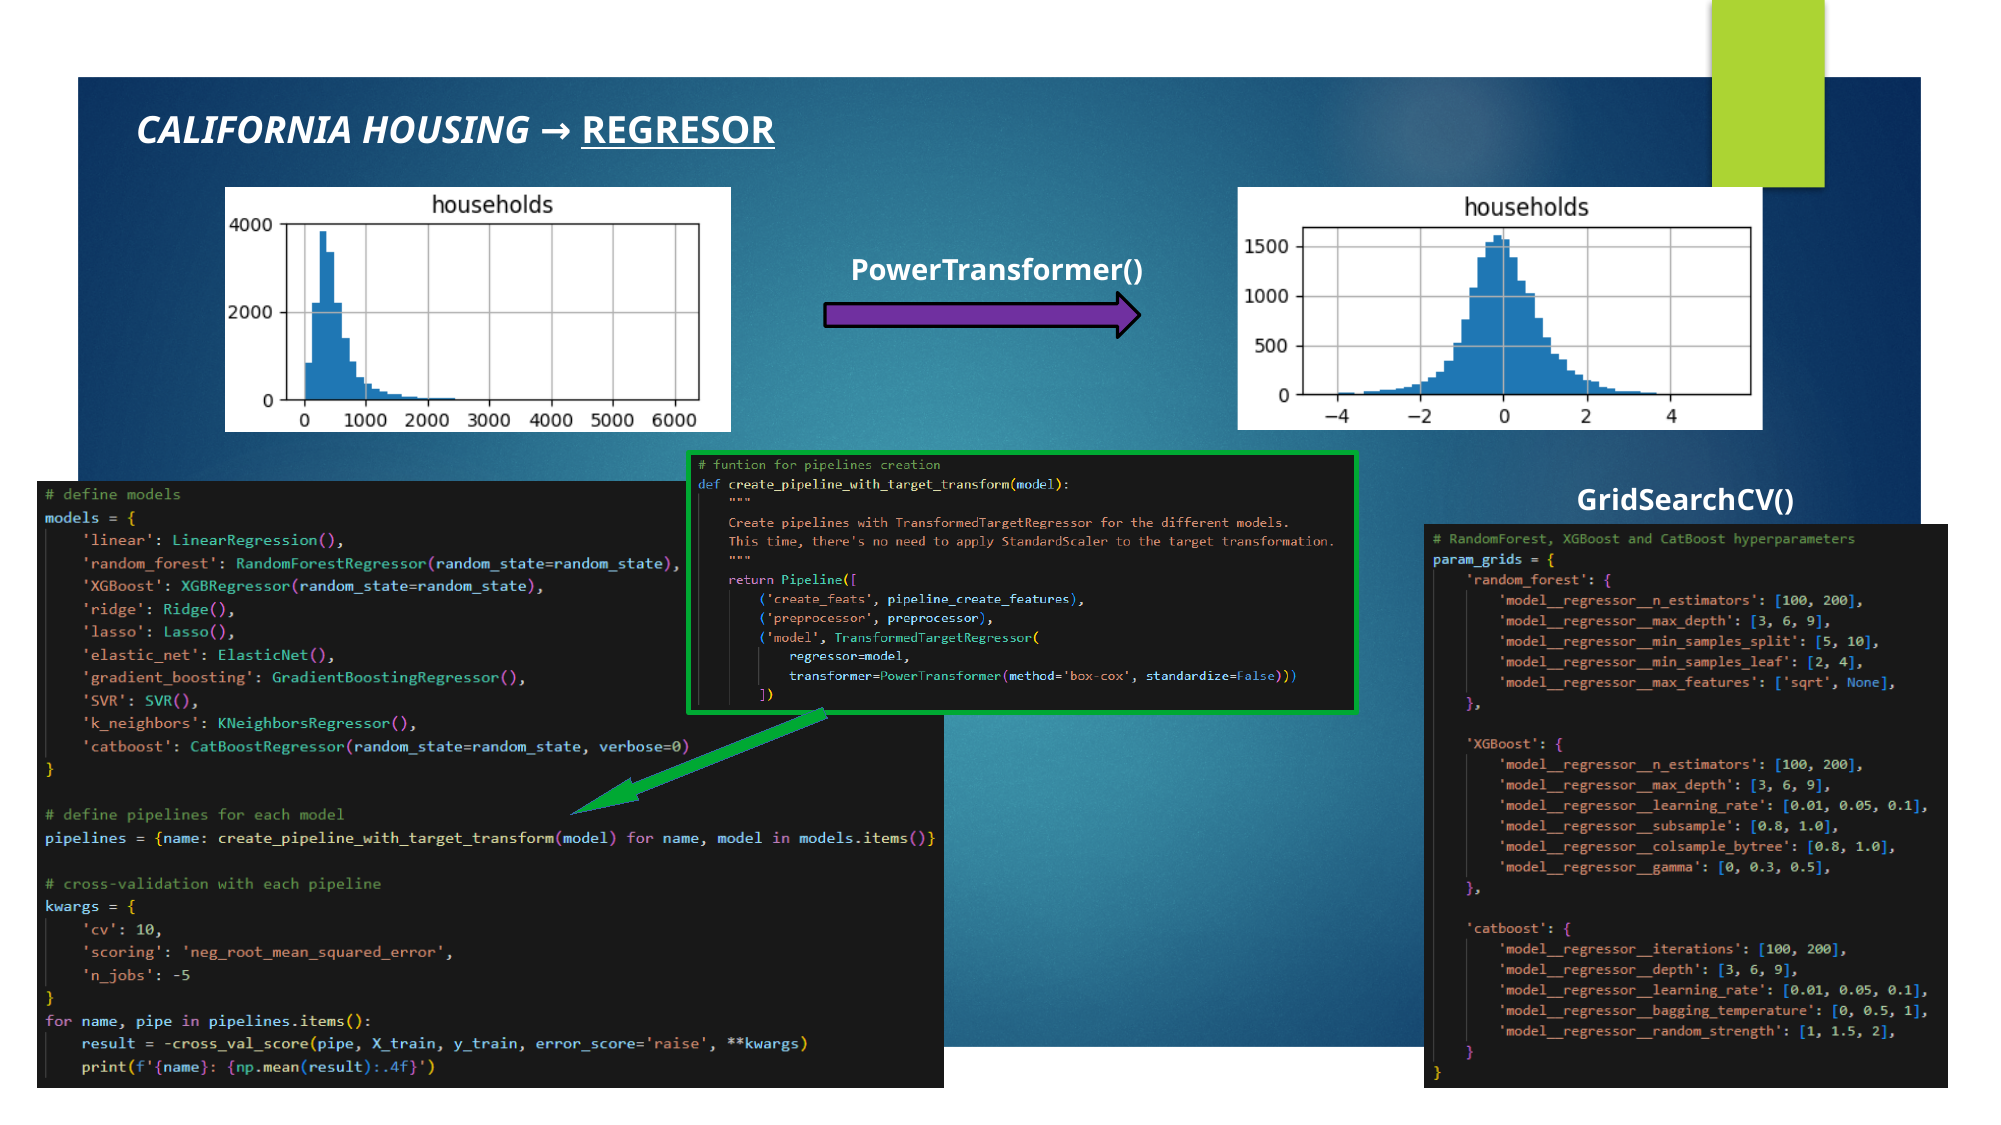

CALIFORNIA HOUSING → REGRESOR
# PowerTransformer()
GridSearchCV()